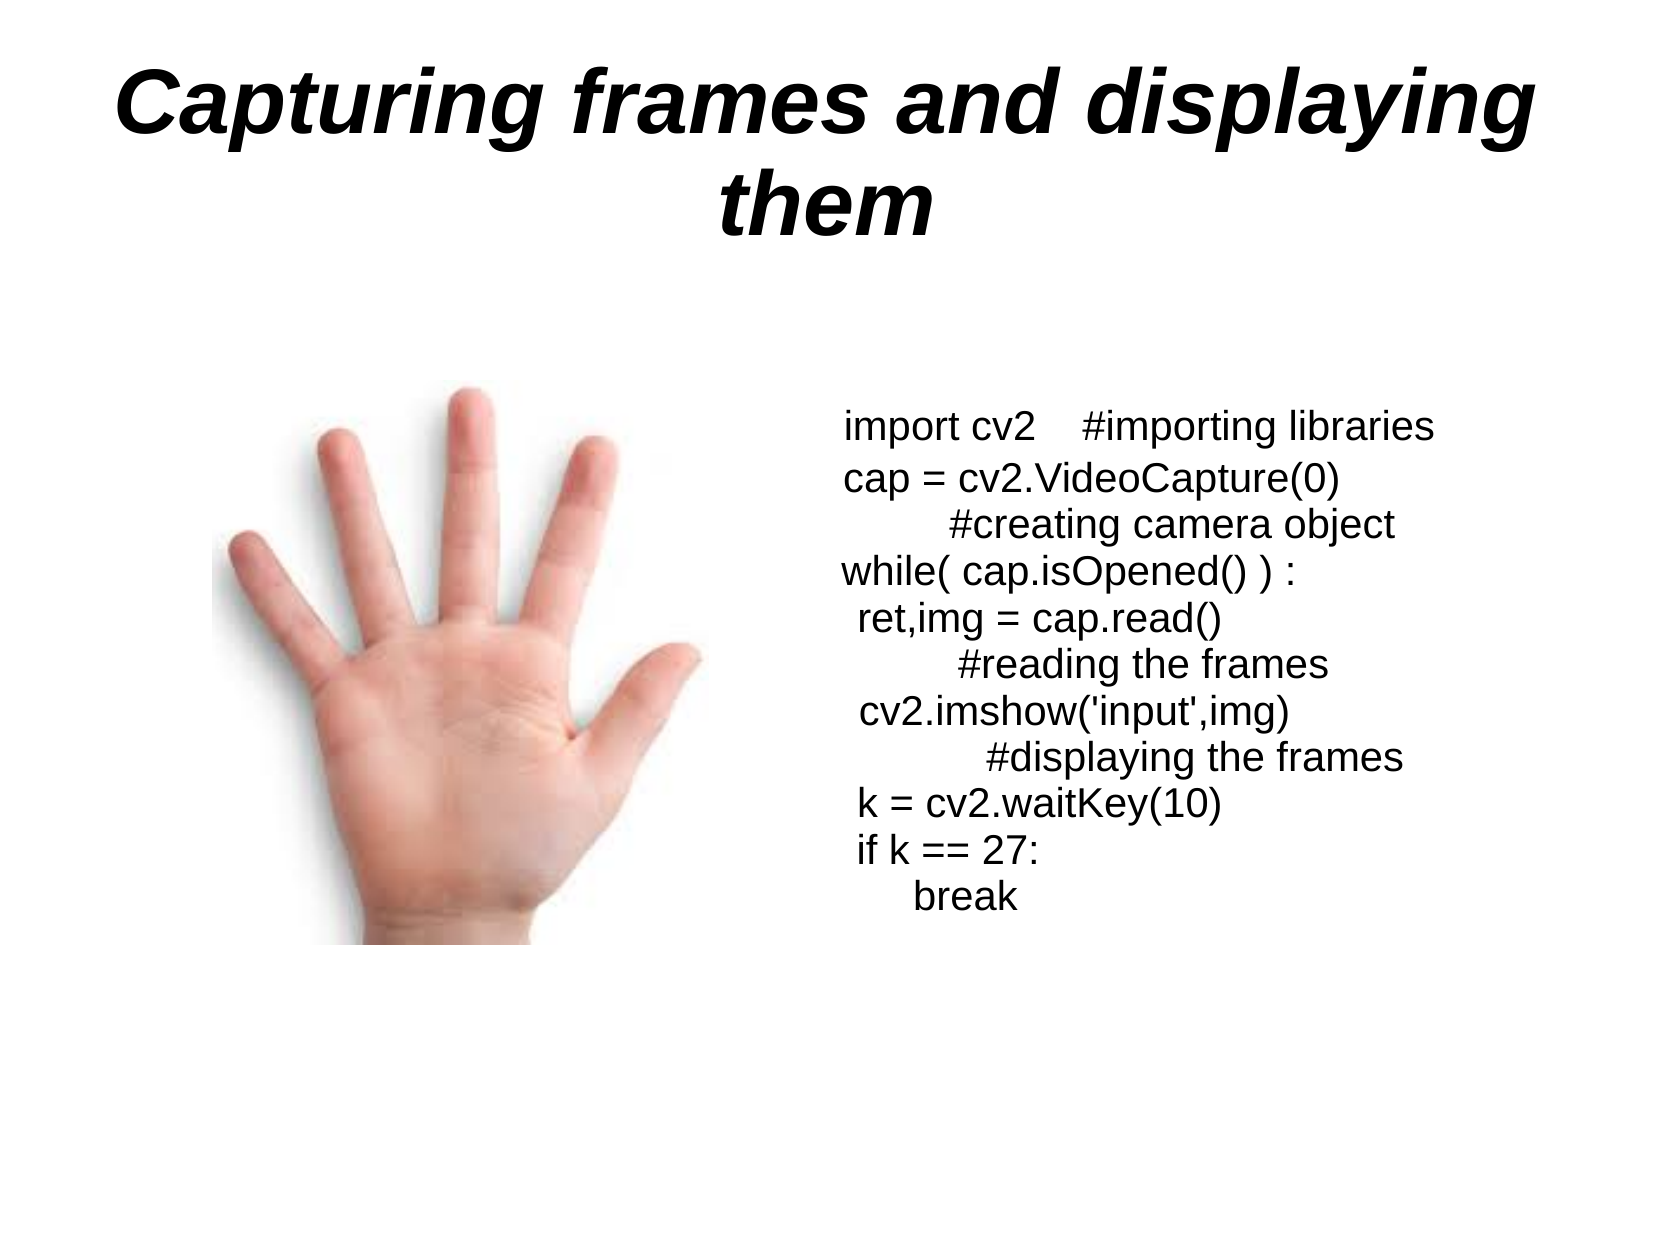

# Capturing frames and displaying them
                      import cv2    #importing libraries
                      cap = cv2.VideoCapture(0)                #creating camera object
                      while( cap.isOpened() ) :
                               ret,img = cap.read()                         #reading the frames
                               cv2.imshow('input',img)                  #displaying the frames
                               k = cv2.waitKey(10)
                       if k == 27:
                           break